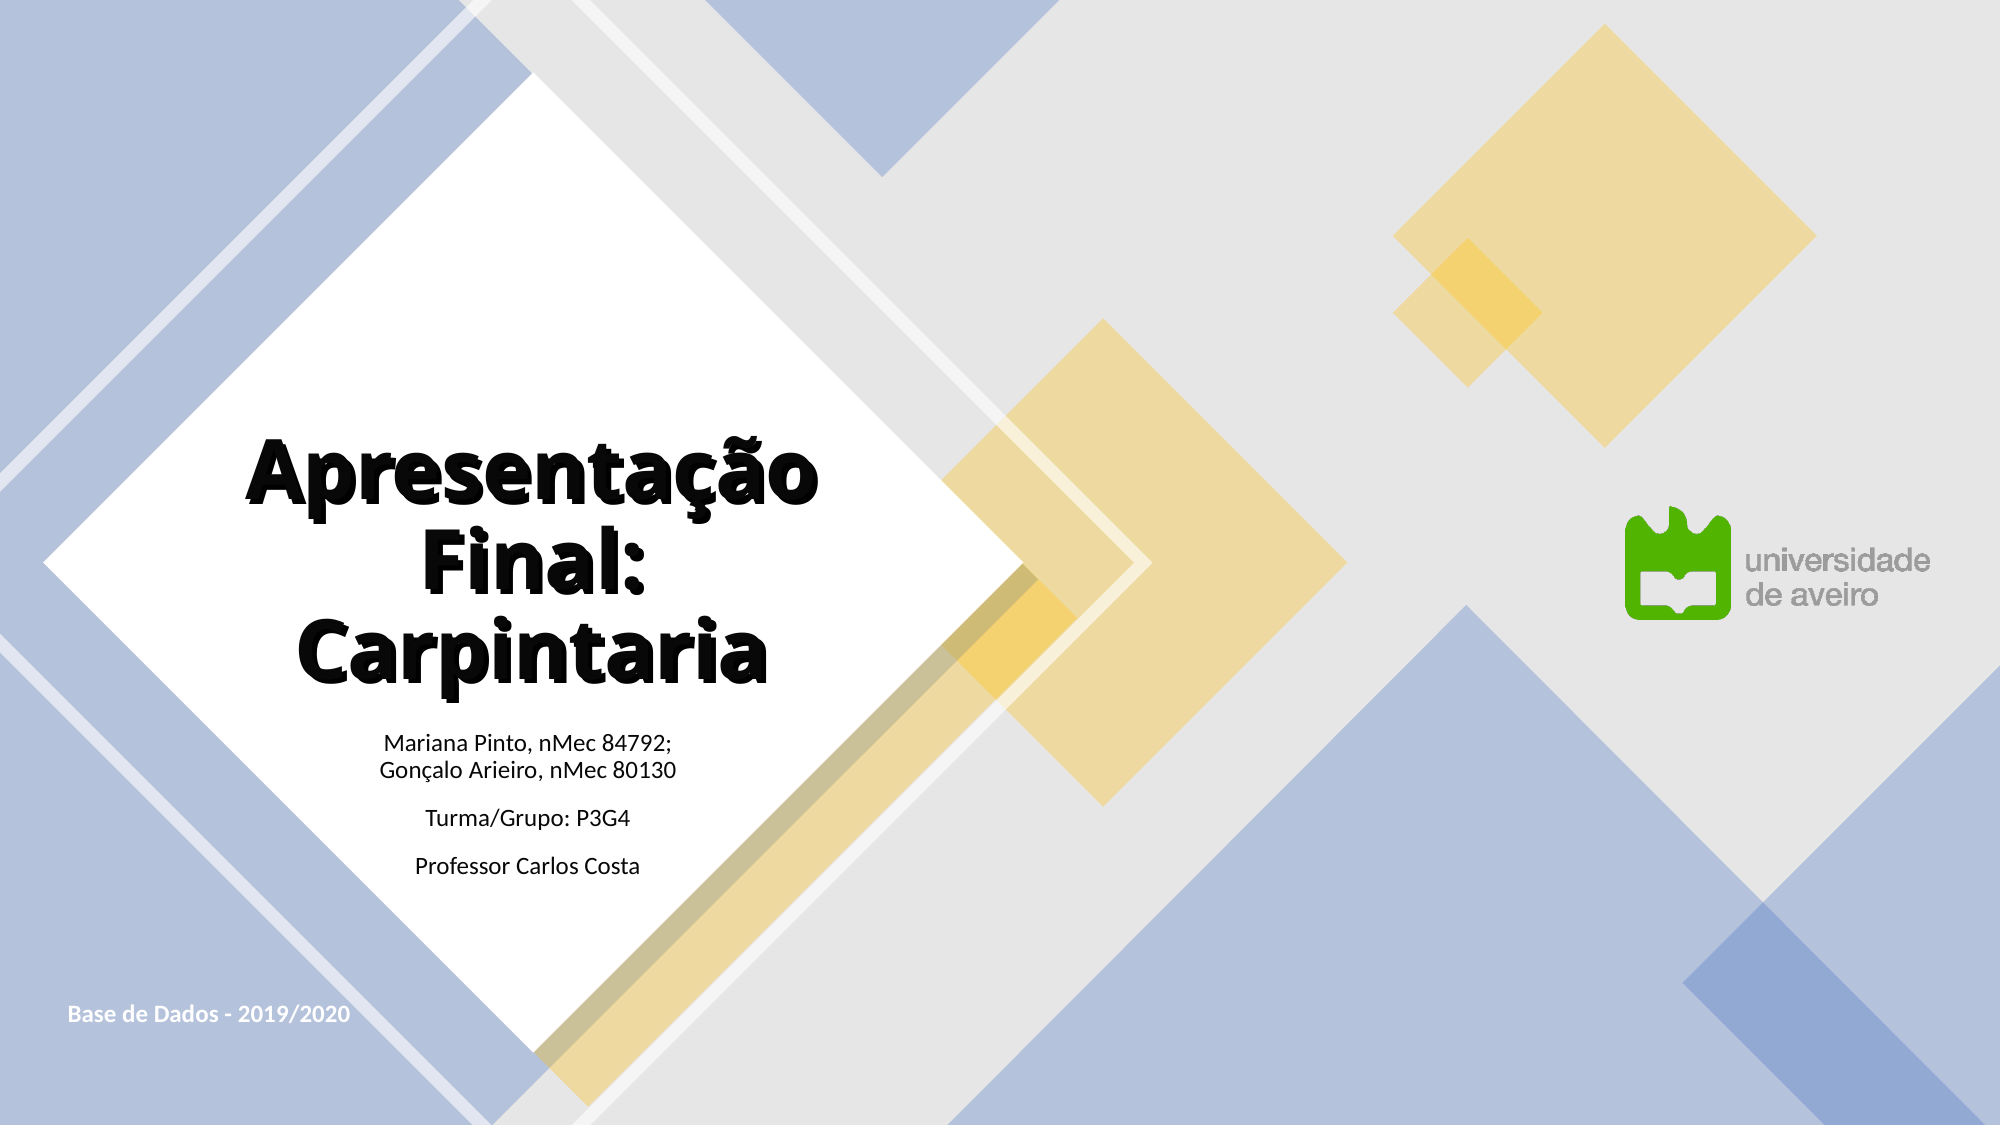

# Apresentação Final: Carpintaria
Mariana Pinto, nMec 84792; Gonçalo Arieiro, nMec 80130
Turma/Grupo: P3G4
Professor Carlos Costa
Base de Dados - 2019/2020